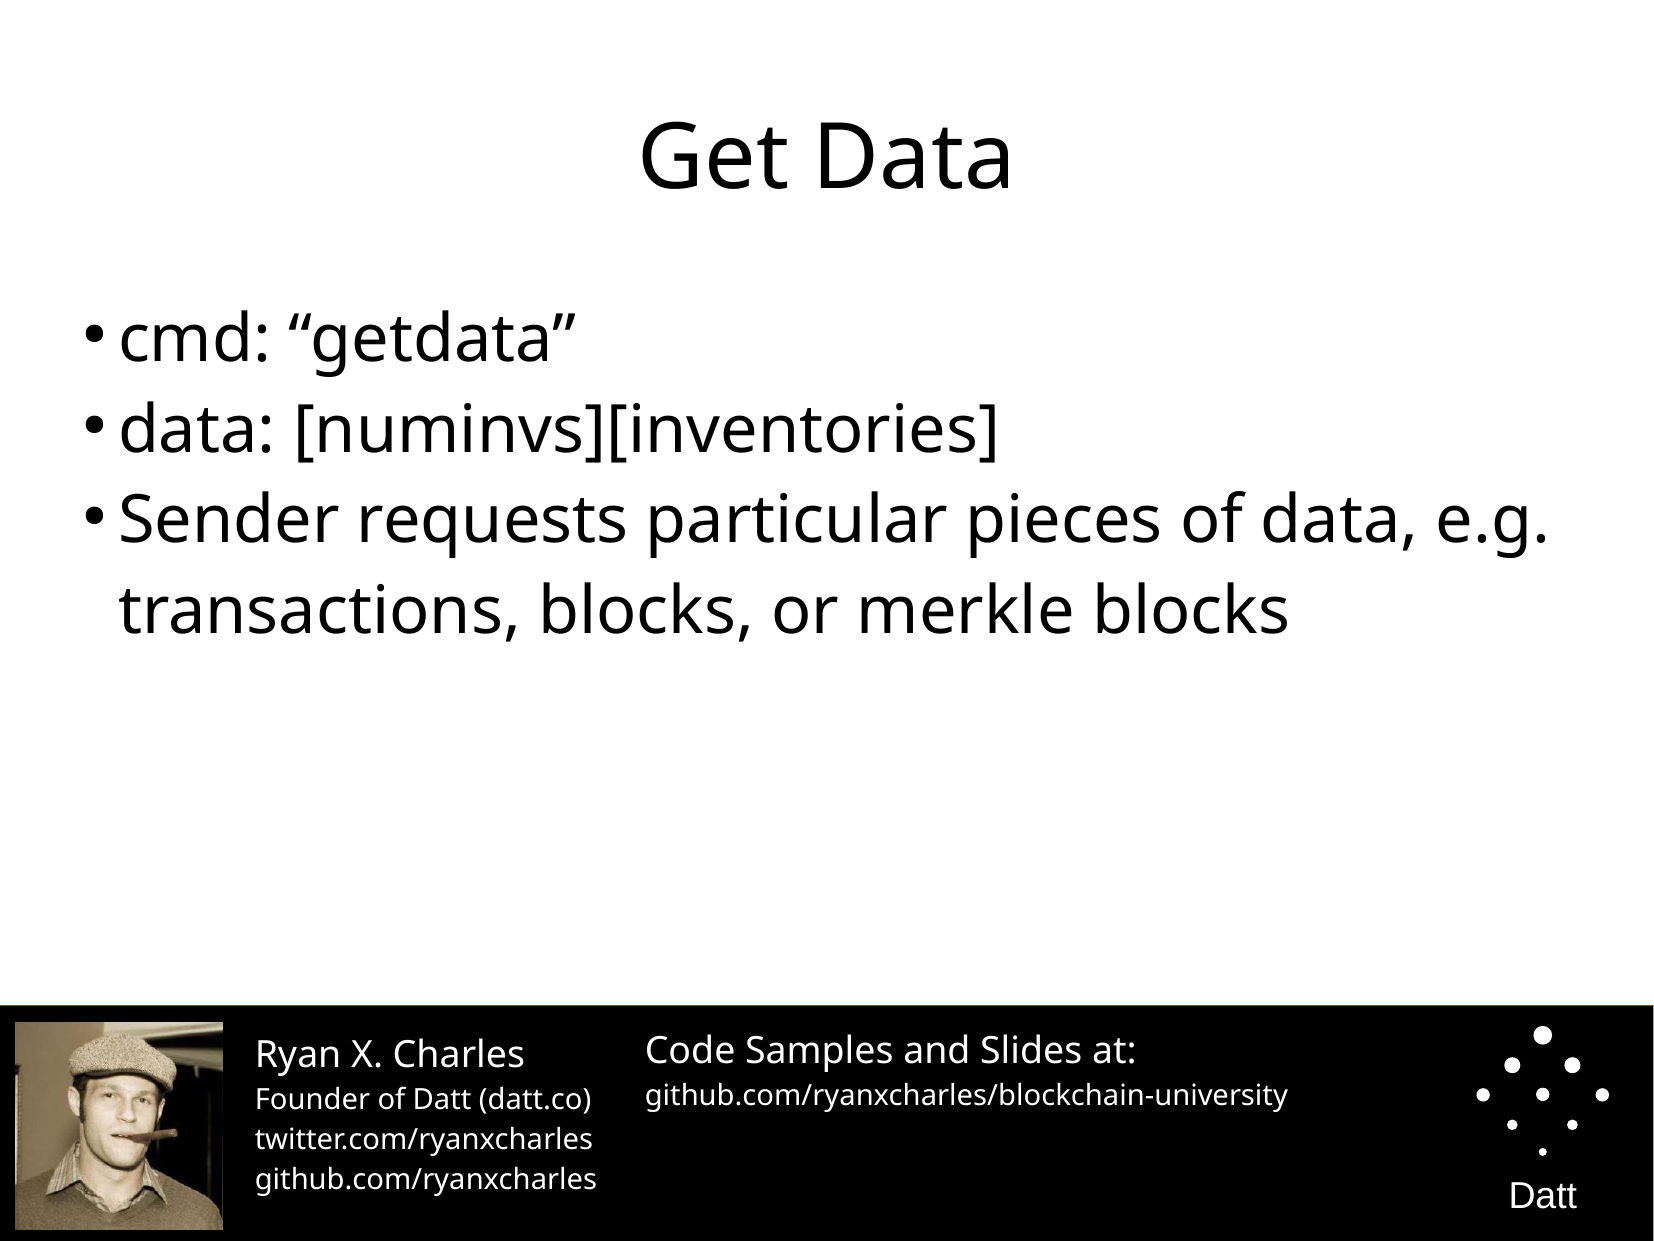

# Get Data
cmd: “getdata”
data: [numinvs][inventories]
Sender requests particular pieces of data, e.g. transactions, blocks, or merkle blocks
Code Samples and Slides at:
github.com/ryanxcharles/blockchain-university
Ryan X. Charles
Founder of Datt (datt.co)
twitter.com/ryanxcharles
github.com/ryanxcharles
Datt